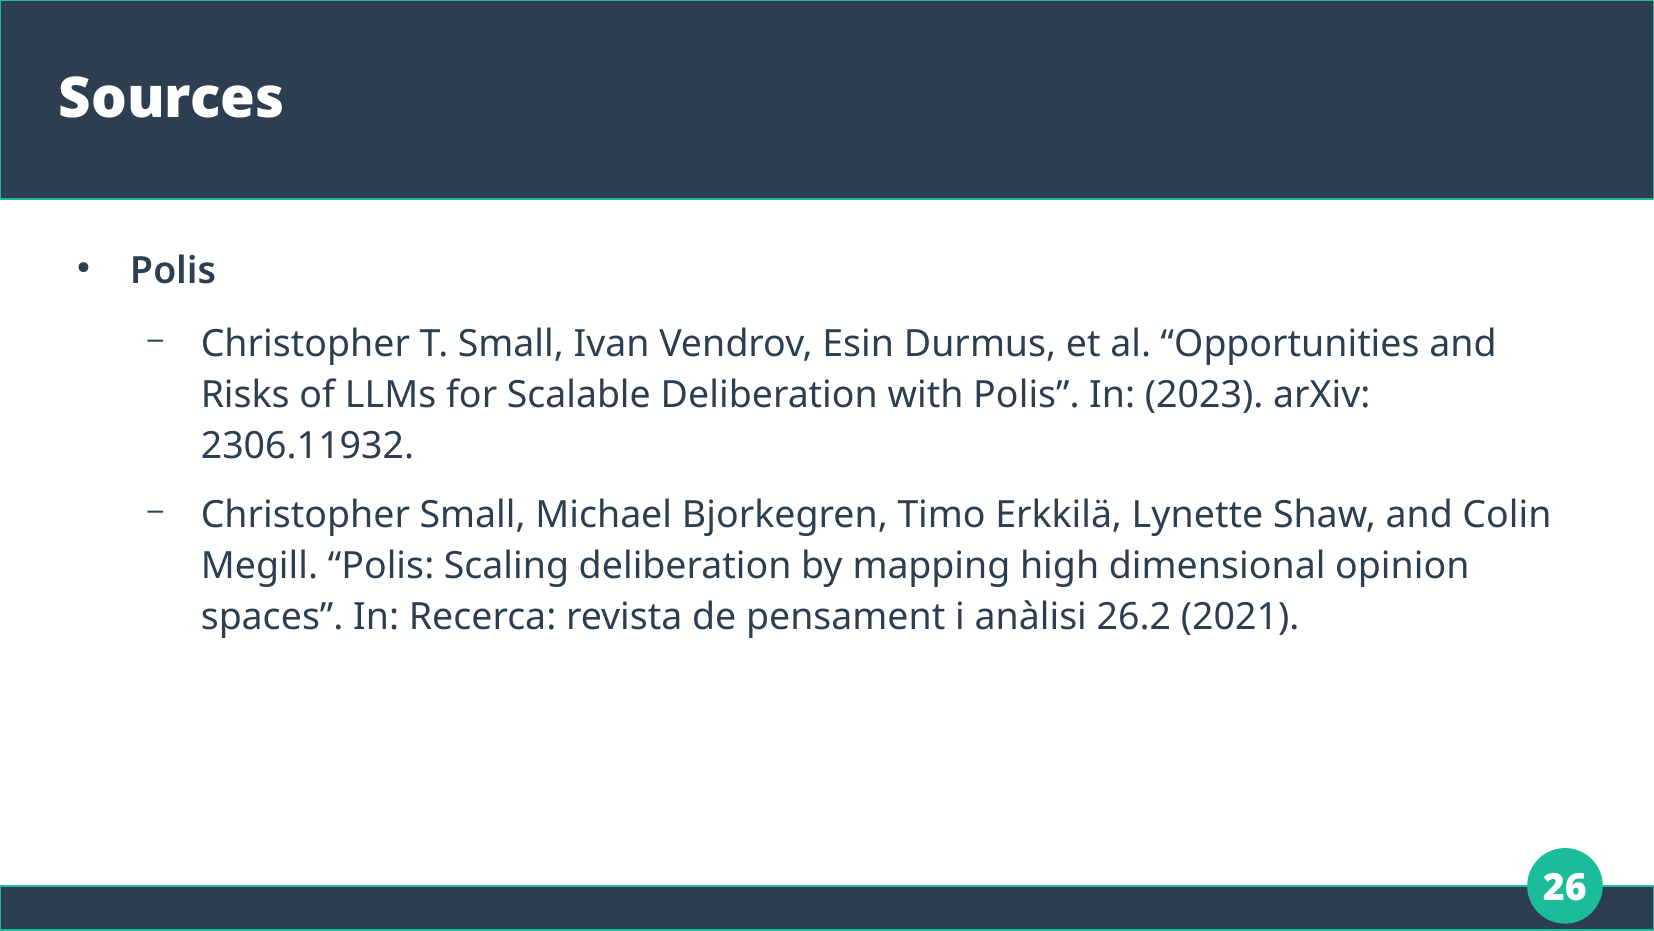

# Sources
Polis
Christopher T. Small, Ivan Vendrov, Esin Durmus, et al. “Opportunities and Risks of LLMs for Scalable Deliberation with Polis”. In: (2023). arXiv: 2306.11932.
Christopher Small, Michael Bjorkegren, Timo Erkkilä, Lynette Shaw, and Colin Megill. “Polis: Scaling deliberation by mapping high dimensional opinion spaces”. In: Recerca: revista de pensament i anàlisi 26.2 (2021).
26